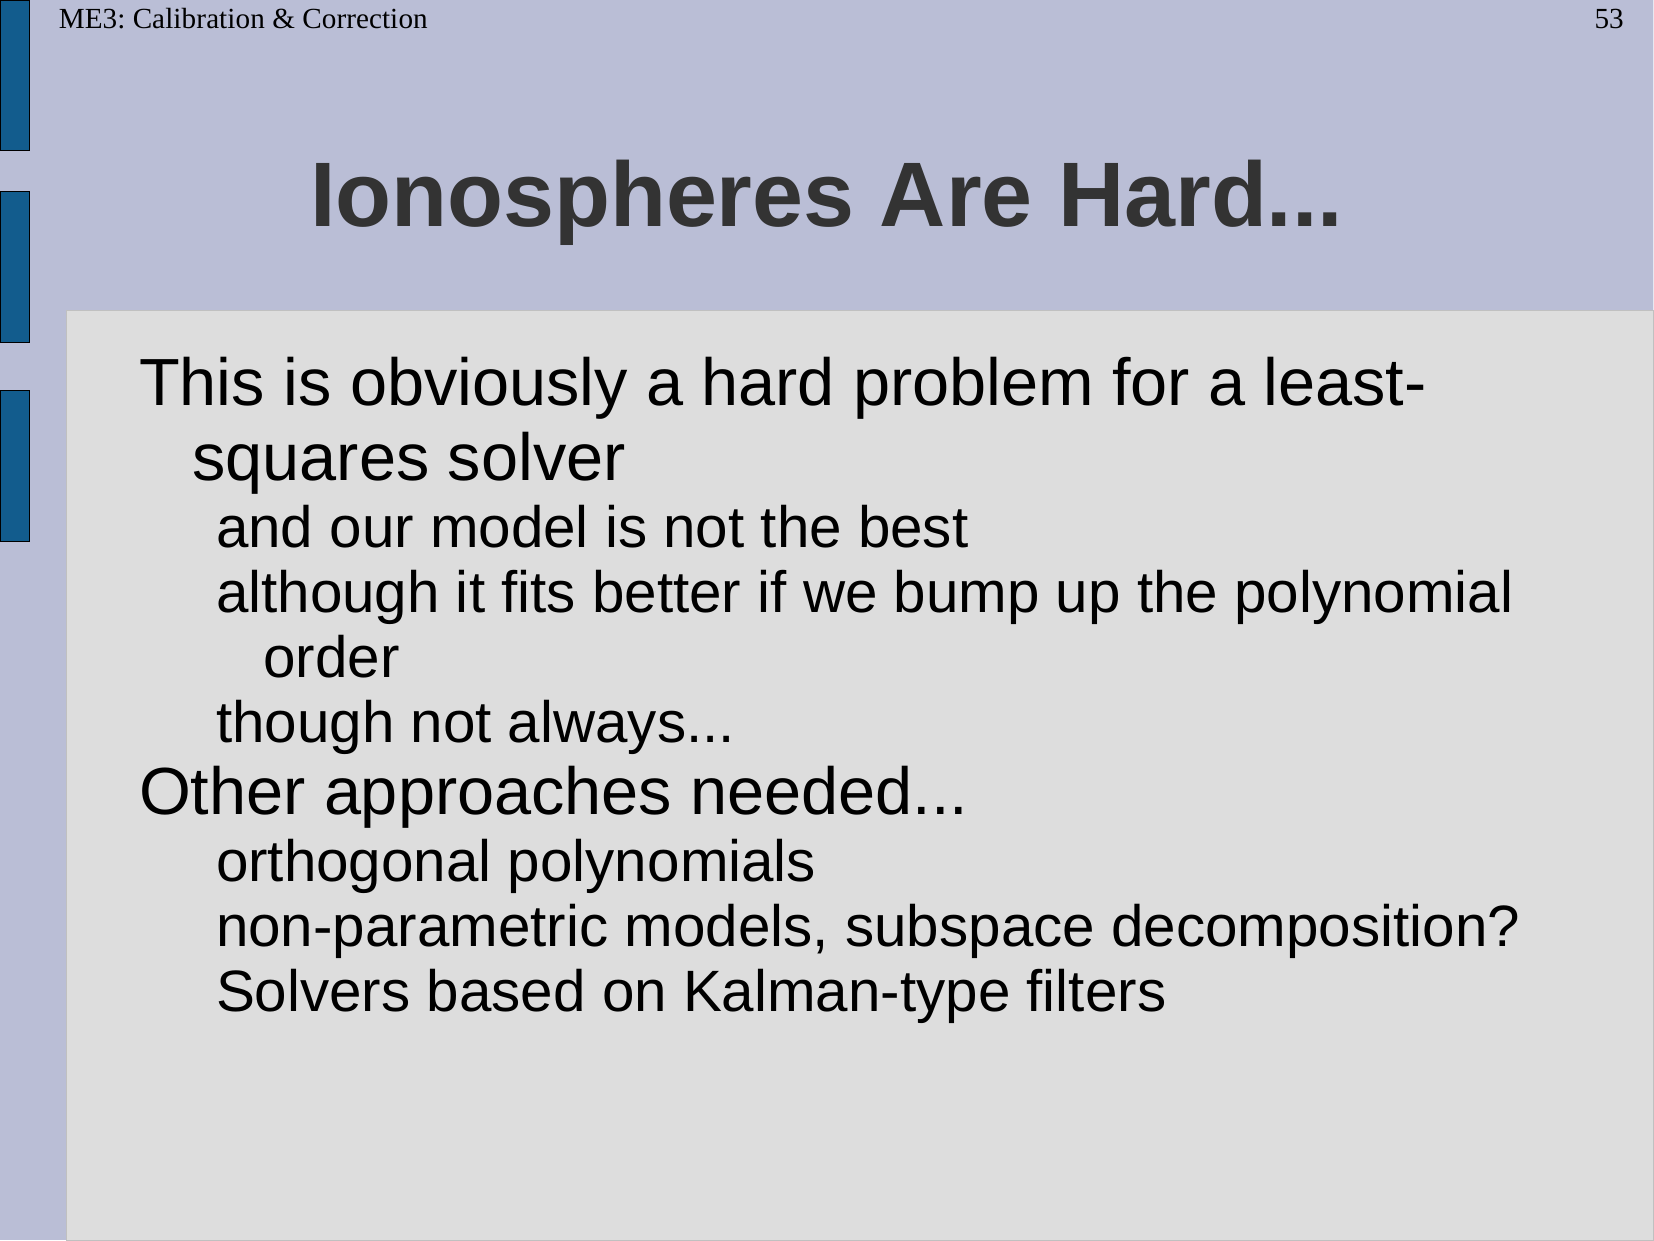

ME3: Calibration & Correction
53
# Ionospheres Are Hard...
This is obviously a hard problem for a least-squares solver
and our model is not the best
although it fits better if we bump up the polynomial order
though not always...
Other approaches needed...
orthogonal polynomials
non-parametric models, subspace decomposition?
Solvers based on Kalman-type filters